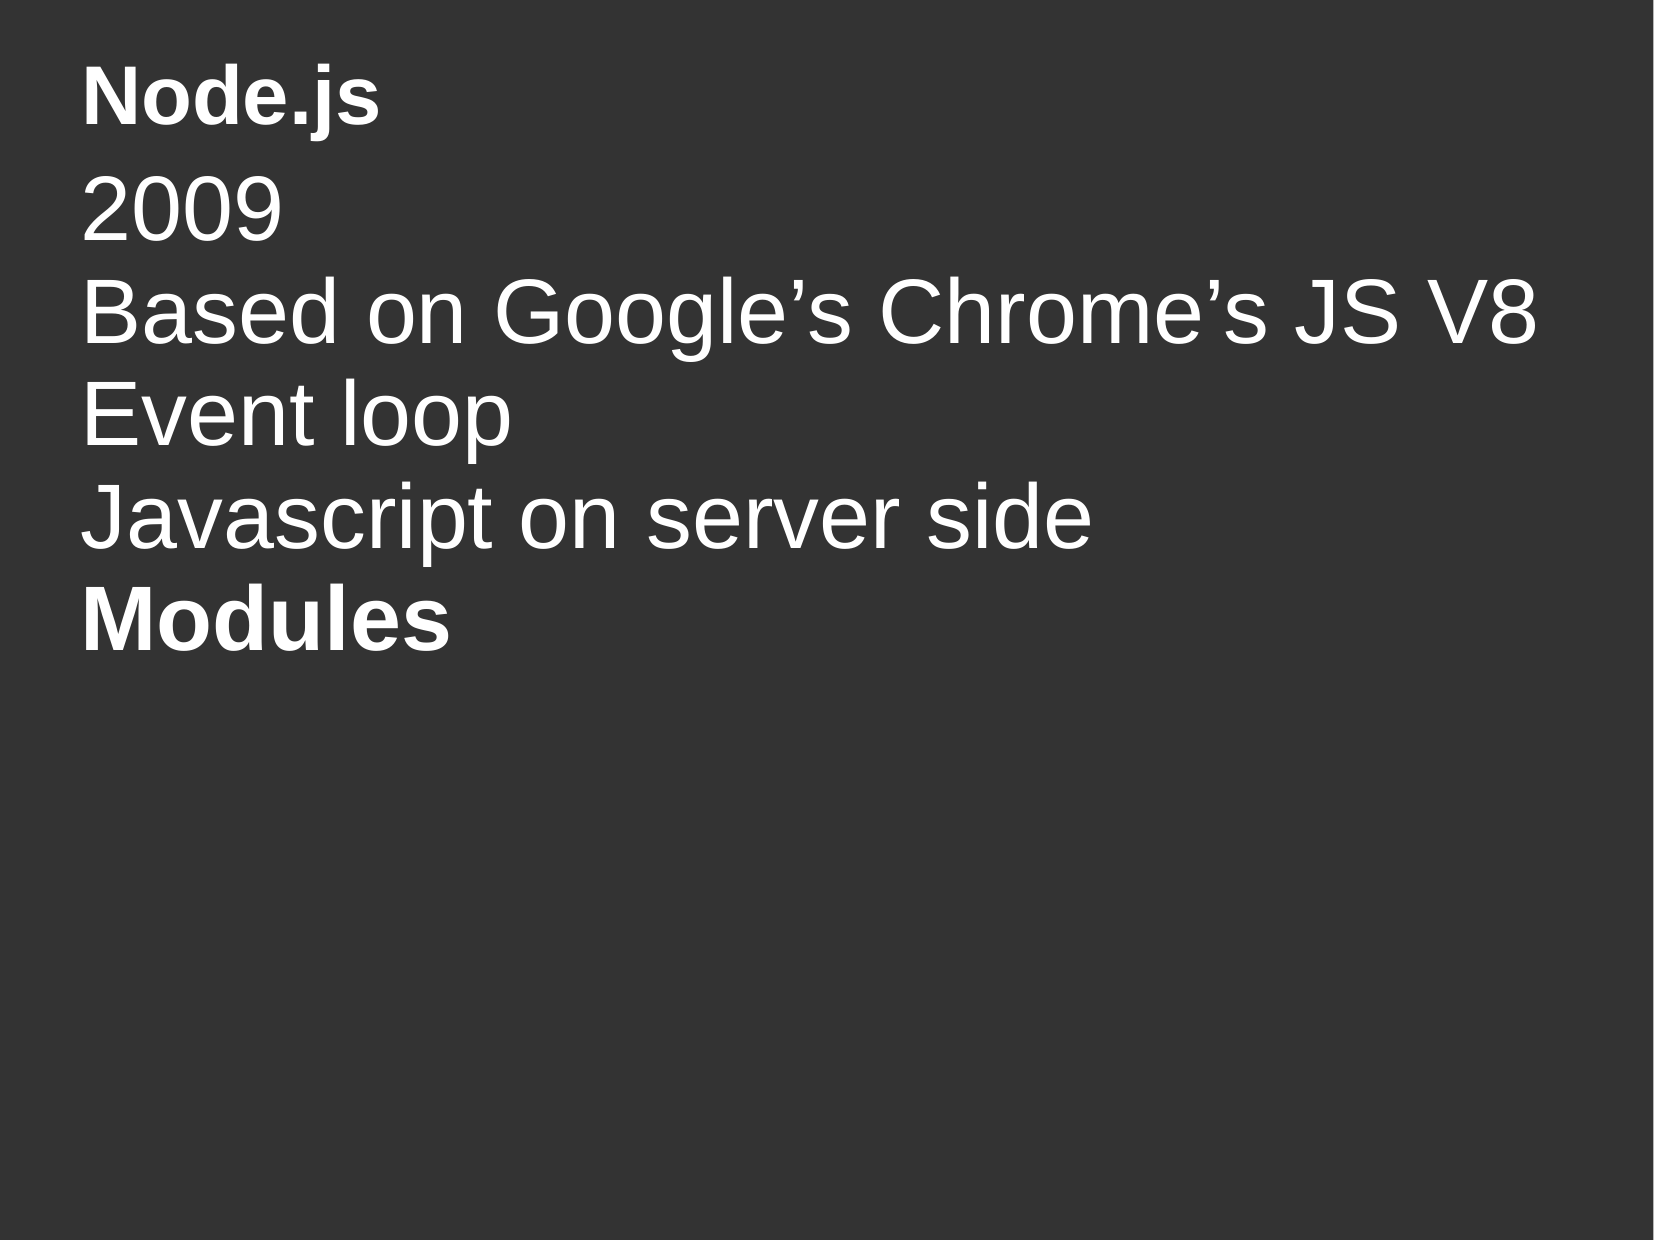

Node.js
# 2009 Based on Google’s Chrome’s JS V8 Event loop Javascript on server side Modules